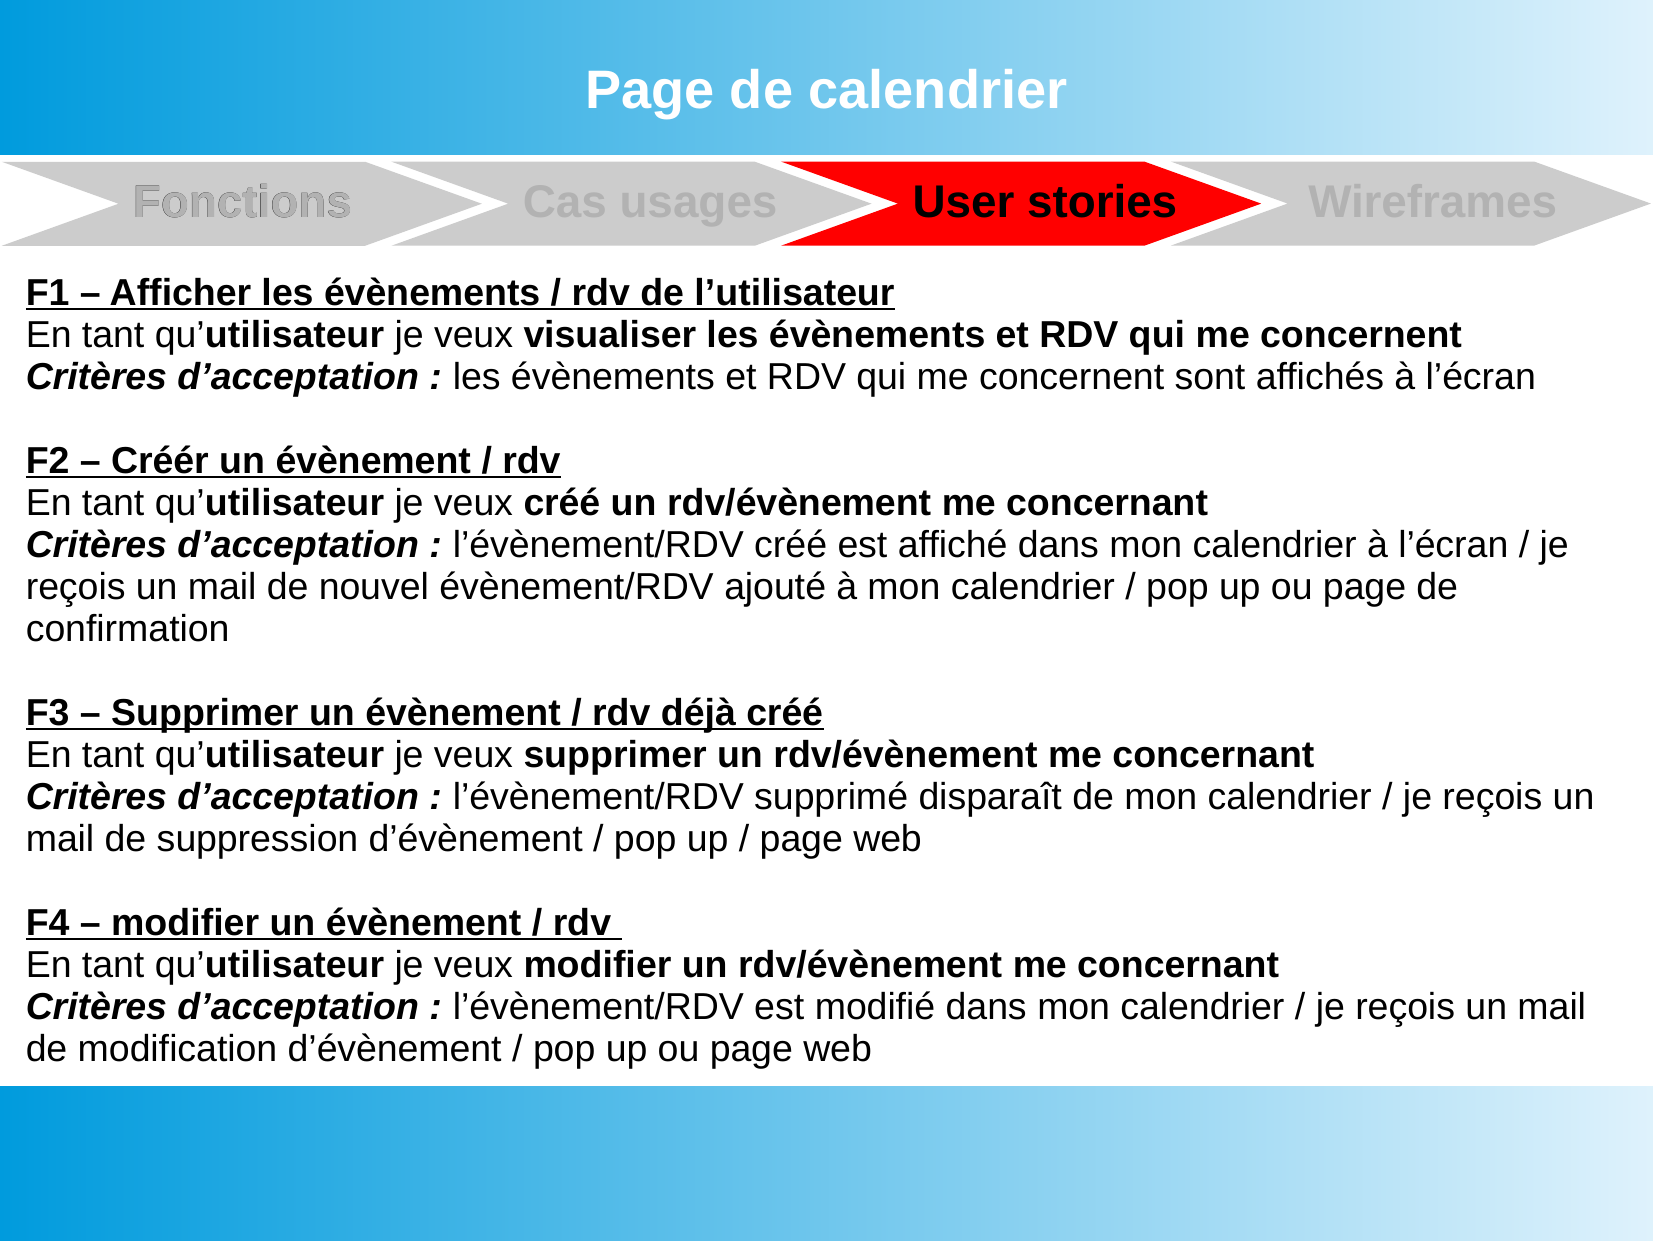

# Page de calendrier
Fonctions
Fonctions
Cas usages
User stories
Wireframes
F1 – Afficher les évènements / rdv de l’utilisateur
En tant qu’utilisateur je veux visualiser les évènements et RDV qui me concernent
Critères d’acceptation : les évènements et RDV qui me concernent sont affichés à l’écran
F2 – Créér un évènement / rdv
En tant qu’utilisateur je veux créé un rdv/évènement me concernant
Critères d’acceptation : l’évènement/RDV créé est affiché dans mon calendrier à l’écran / je reçois un mail de nouvel évènement/RDV ajouté à mon calendrier / pop up ou page de confirmation
F3 – Supprimer un évènement / rdv déjà créé
En tant qu’utilisateur je veux supprimer un rdv/évènement me concernant
Critères d’acceptation : l’évènement/RDV supprimé disparaît de mon calendrier / je reçois un mail de suppression d’évènement / pop up / page web
F4 – modifier un évènement / rdv
En tant qu’utilisateur je veux modifier un rdv/évènement me concernant
Critères d’acceptation : l’évènement/RDV est modifié dans mon calendrier / je reçois un mail de modification d’évènement / pop up ou page web